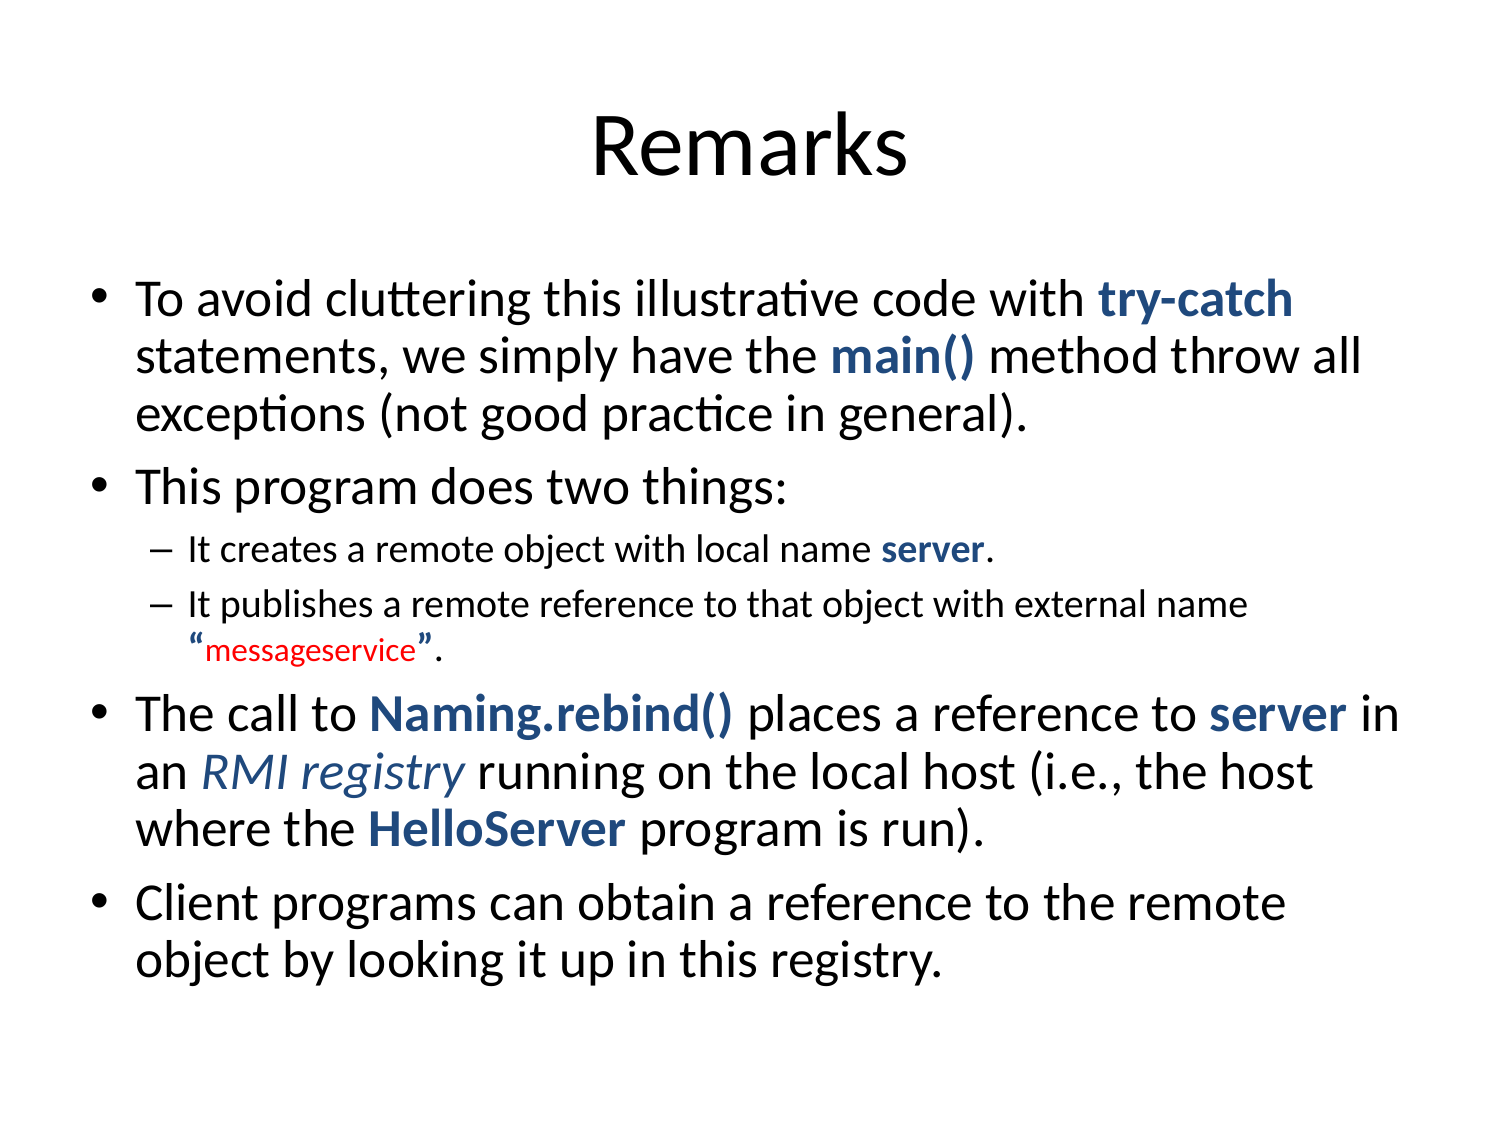

# Remarks
To avoid cluttering this illustrative code with try-catch statements, we simply have the main() method throw all exceptions (not good practice in general).
This program does two things:
It creates a remote object with local name server.
It publishes a remote reference to that object with external name “messageservice”.
The call to Naming.rebind() places a reference to server in an RMI registry running on the local host (i.e., the host where the HelloServer program is run).
Client programs can obtain a reference to the remote object by looking it up in this registry.